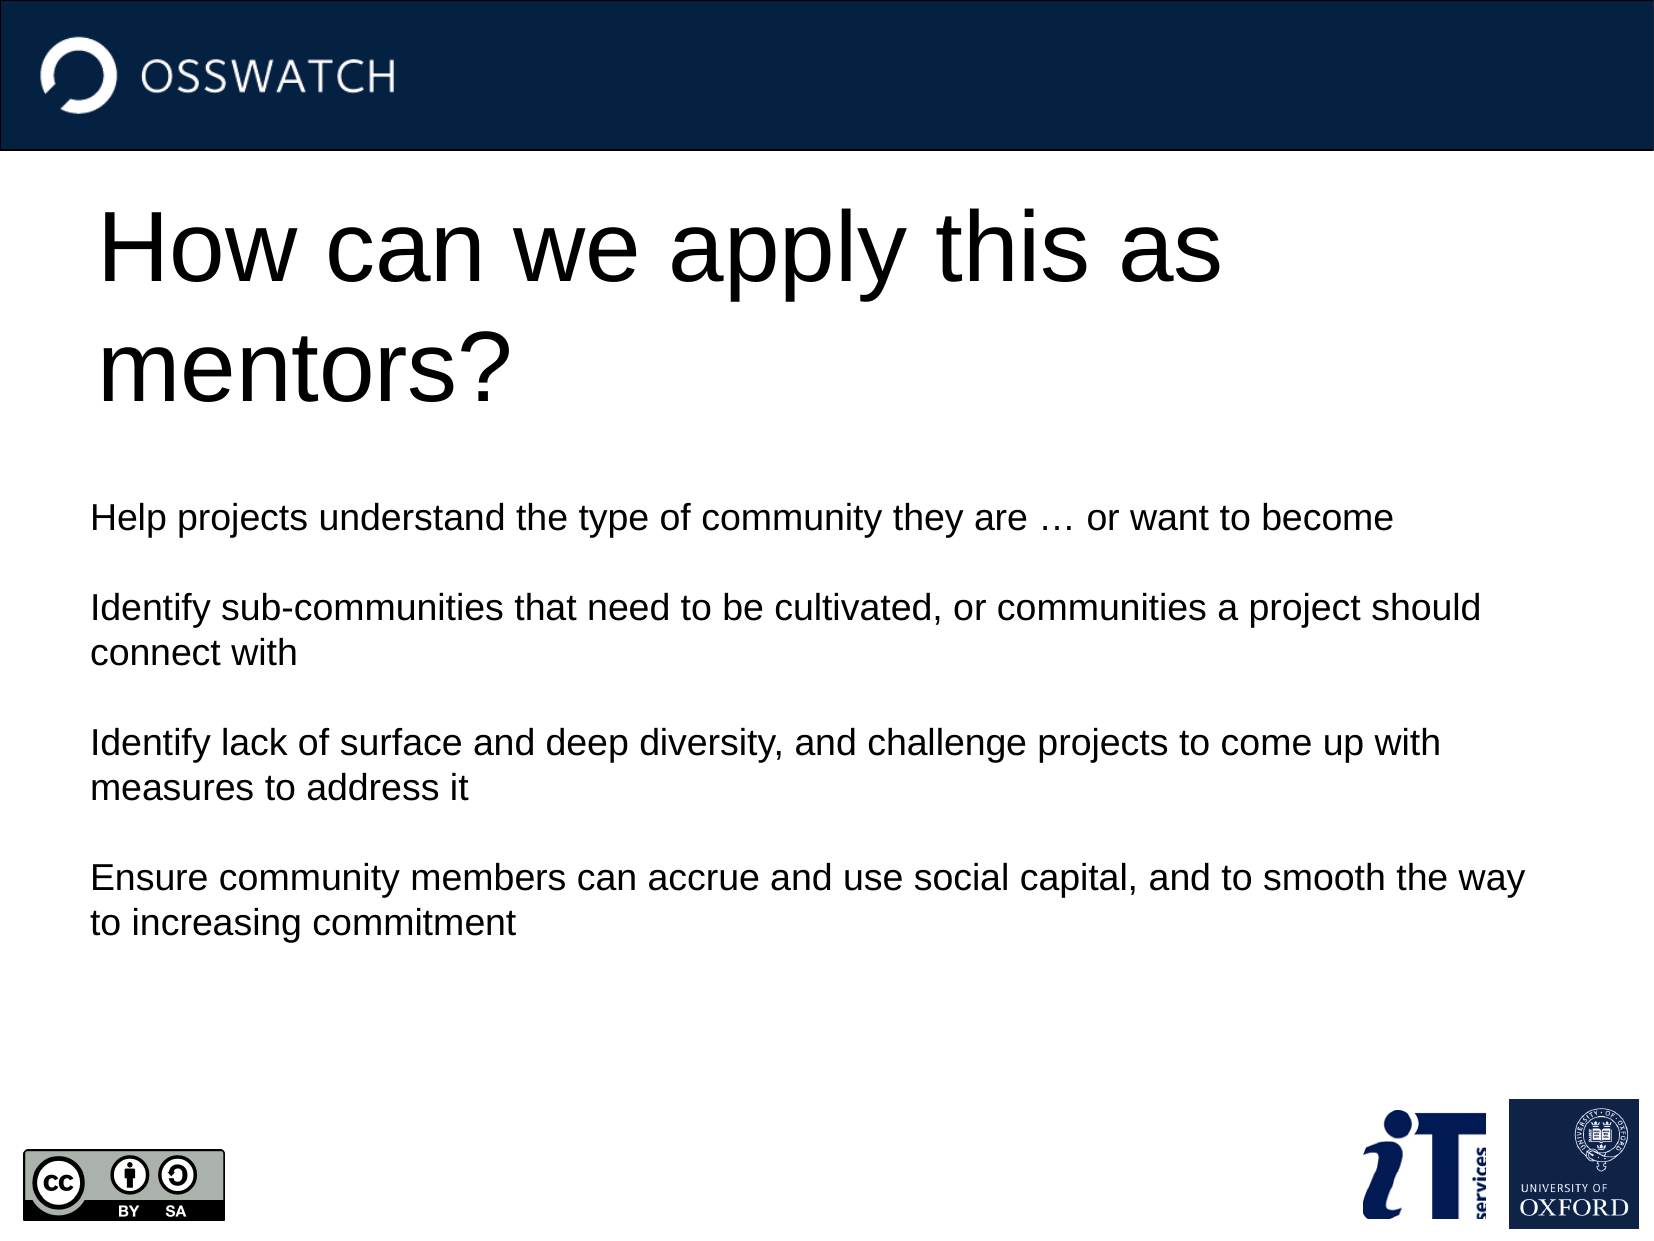

# How can we apply this as mentors?
Help projects understand the type of community they are … or want to become
Identify sub-communities that need to be cultivated, or communities a project should connect with
Identify lack of surface and deep diversity, and challenge projects to come up with measures to address it
Ensure community members can accrue and use social capital, and to smooth the way to increasing commitment